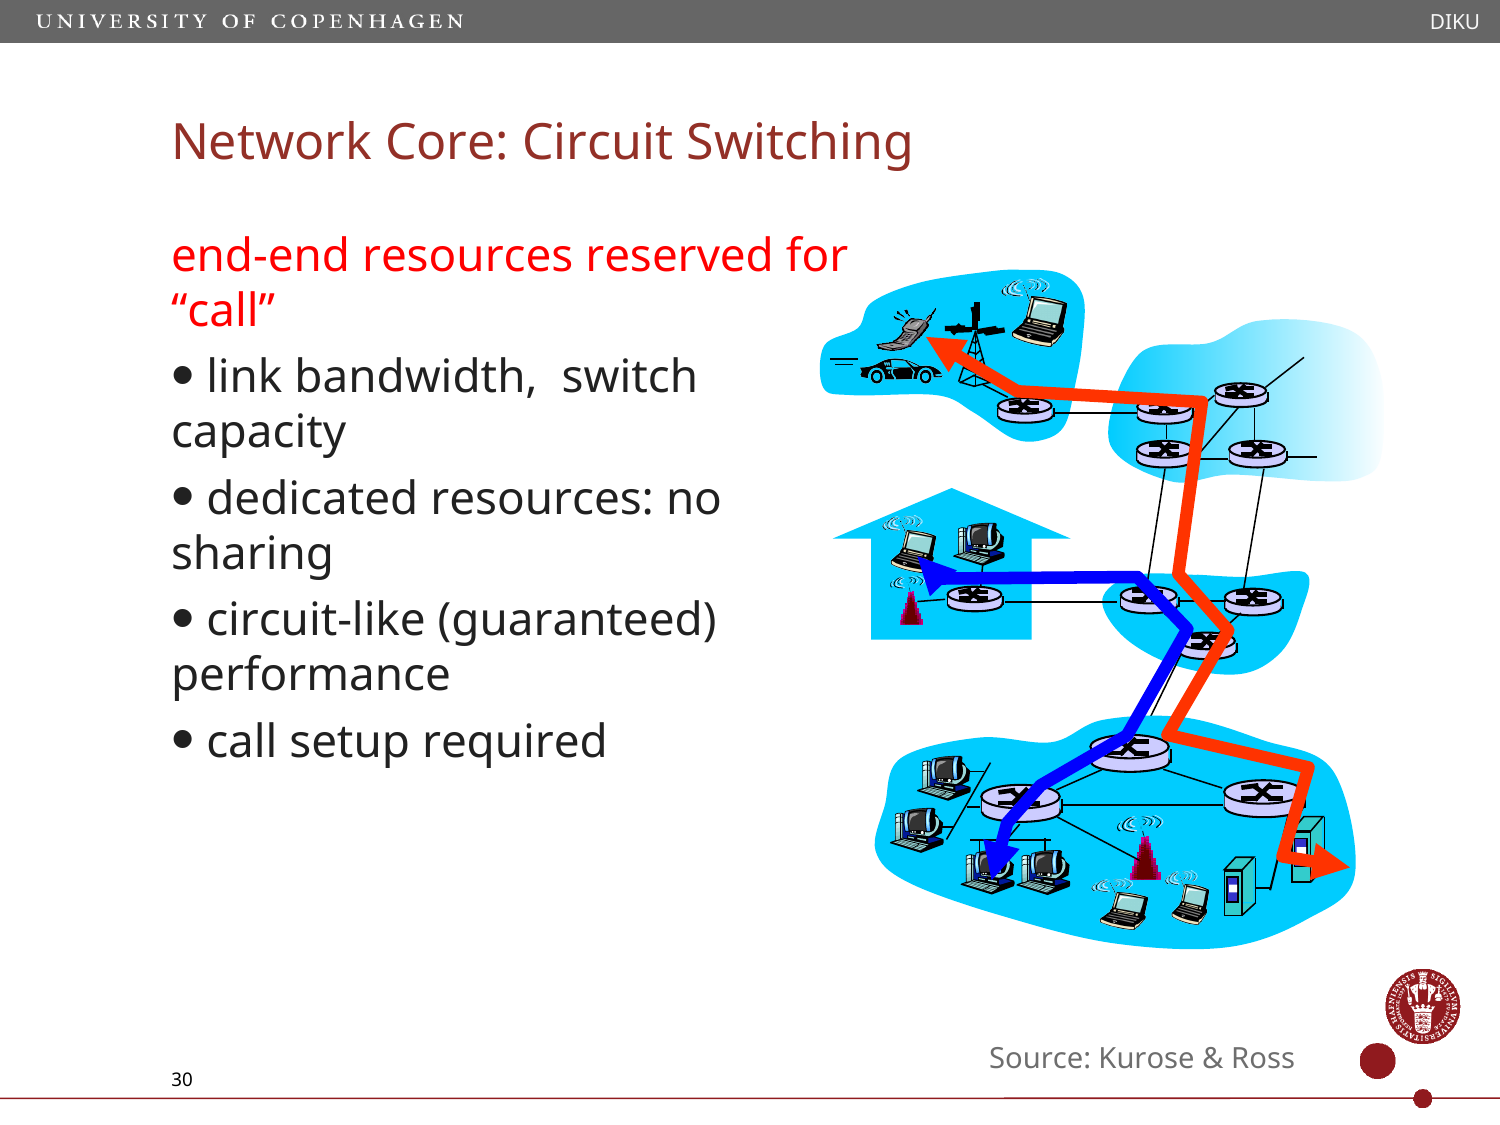

DIKU
Network Core: Circuit Switching
end-end resources reserved for “call”
 link bandwidth, switch capacity
 dedicated resources: no sharing
 circuit-like (guaranteed) performance
 call setup required
Source: Kurose & Ross